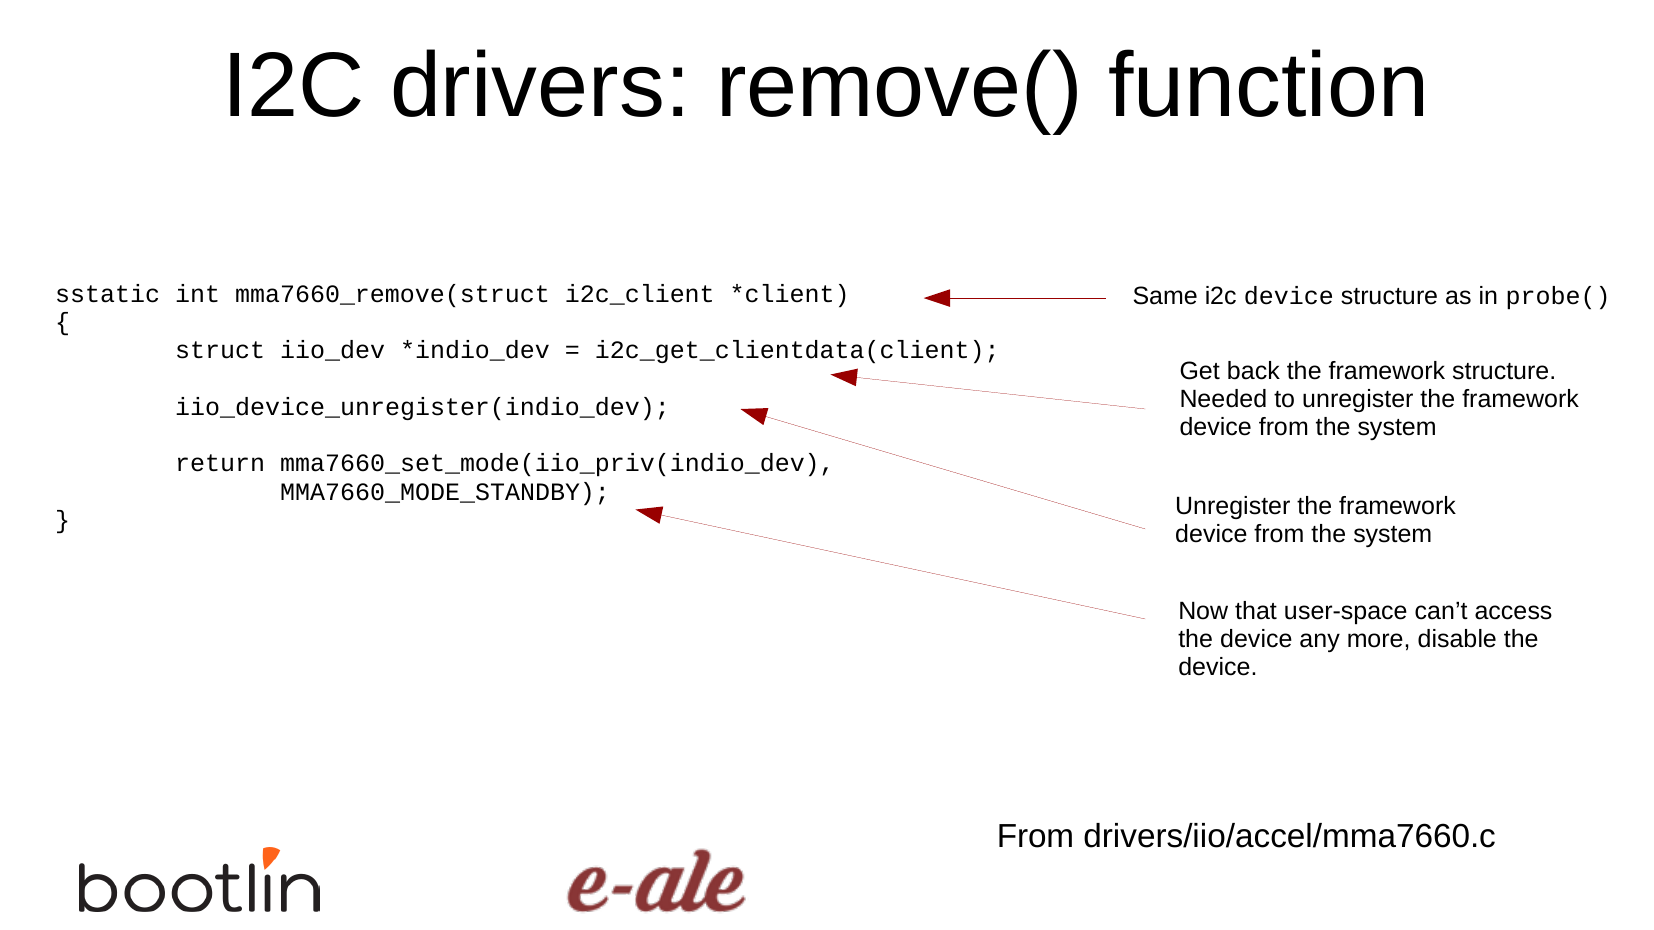

# I2C drivers: remove() function
Same i2c device structure as in probe()
sstatic int mma7660_remove(struct i2c_client *client)
{
 struct iio_dev *indio_dev = i2c_get_clientdata(client);
 iio_device_unregister(indio_dev);
 return mma7660_set_mode(iio_priv(indio_dev), 					MMA7660_MODE_STANDBY);
}
Get back the framework structure.
Needed to unregister the framework
device from the system
Unregister the framework
device from the system
Now that user-space can’t access the device any more, disable the device.
From drivers/iio/accel/mma7660.c